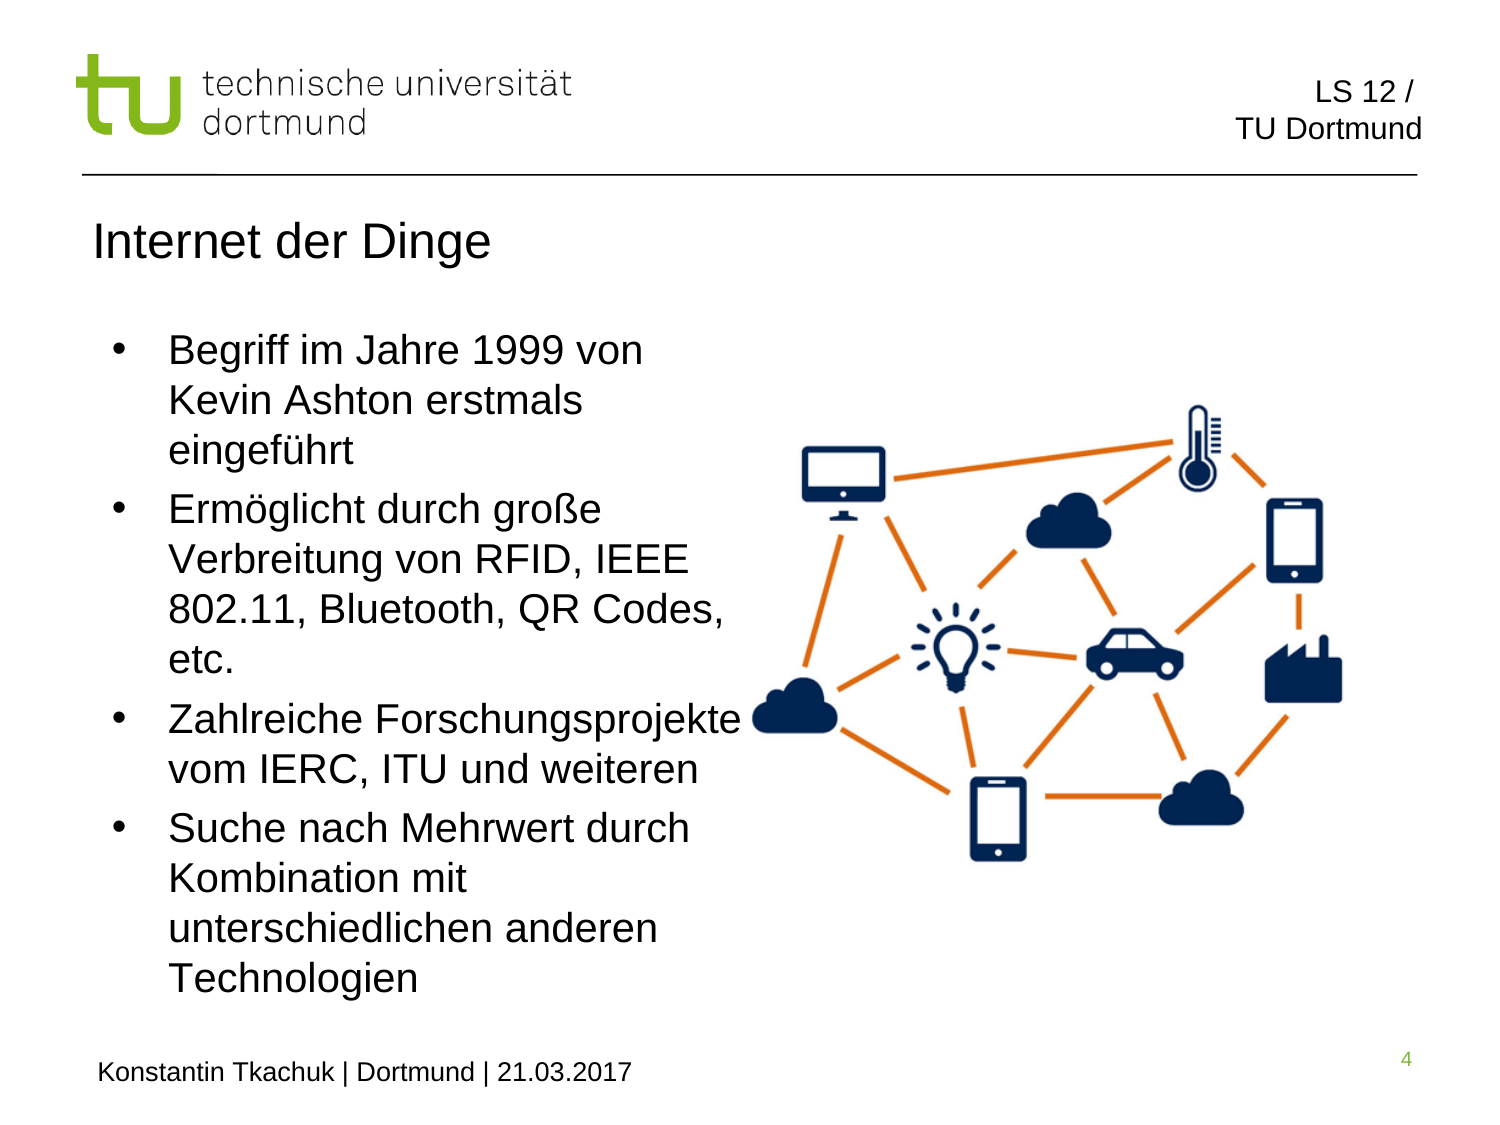

# Internet der Dinge
Begriff im Jahre 1999 von Kevin Ashton erstmals eingeführt
Ermöglicht durch große Verbreitung von RFID, IEEE 802.11, Bluetooth, QR Codes, etc.
Zahlreiche Forschungsprojekte vom IERC, ITU und weiteren
Suche nach Mehrwert durch Kombination mit unterschiedlichen anderen Technologien
Konstantin Tkachuk | Dortmund | 21.03.2017